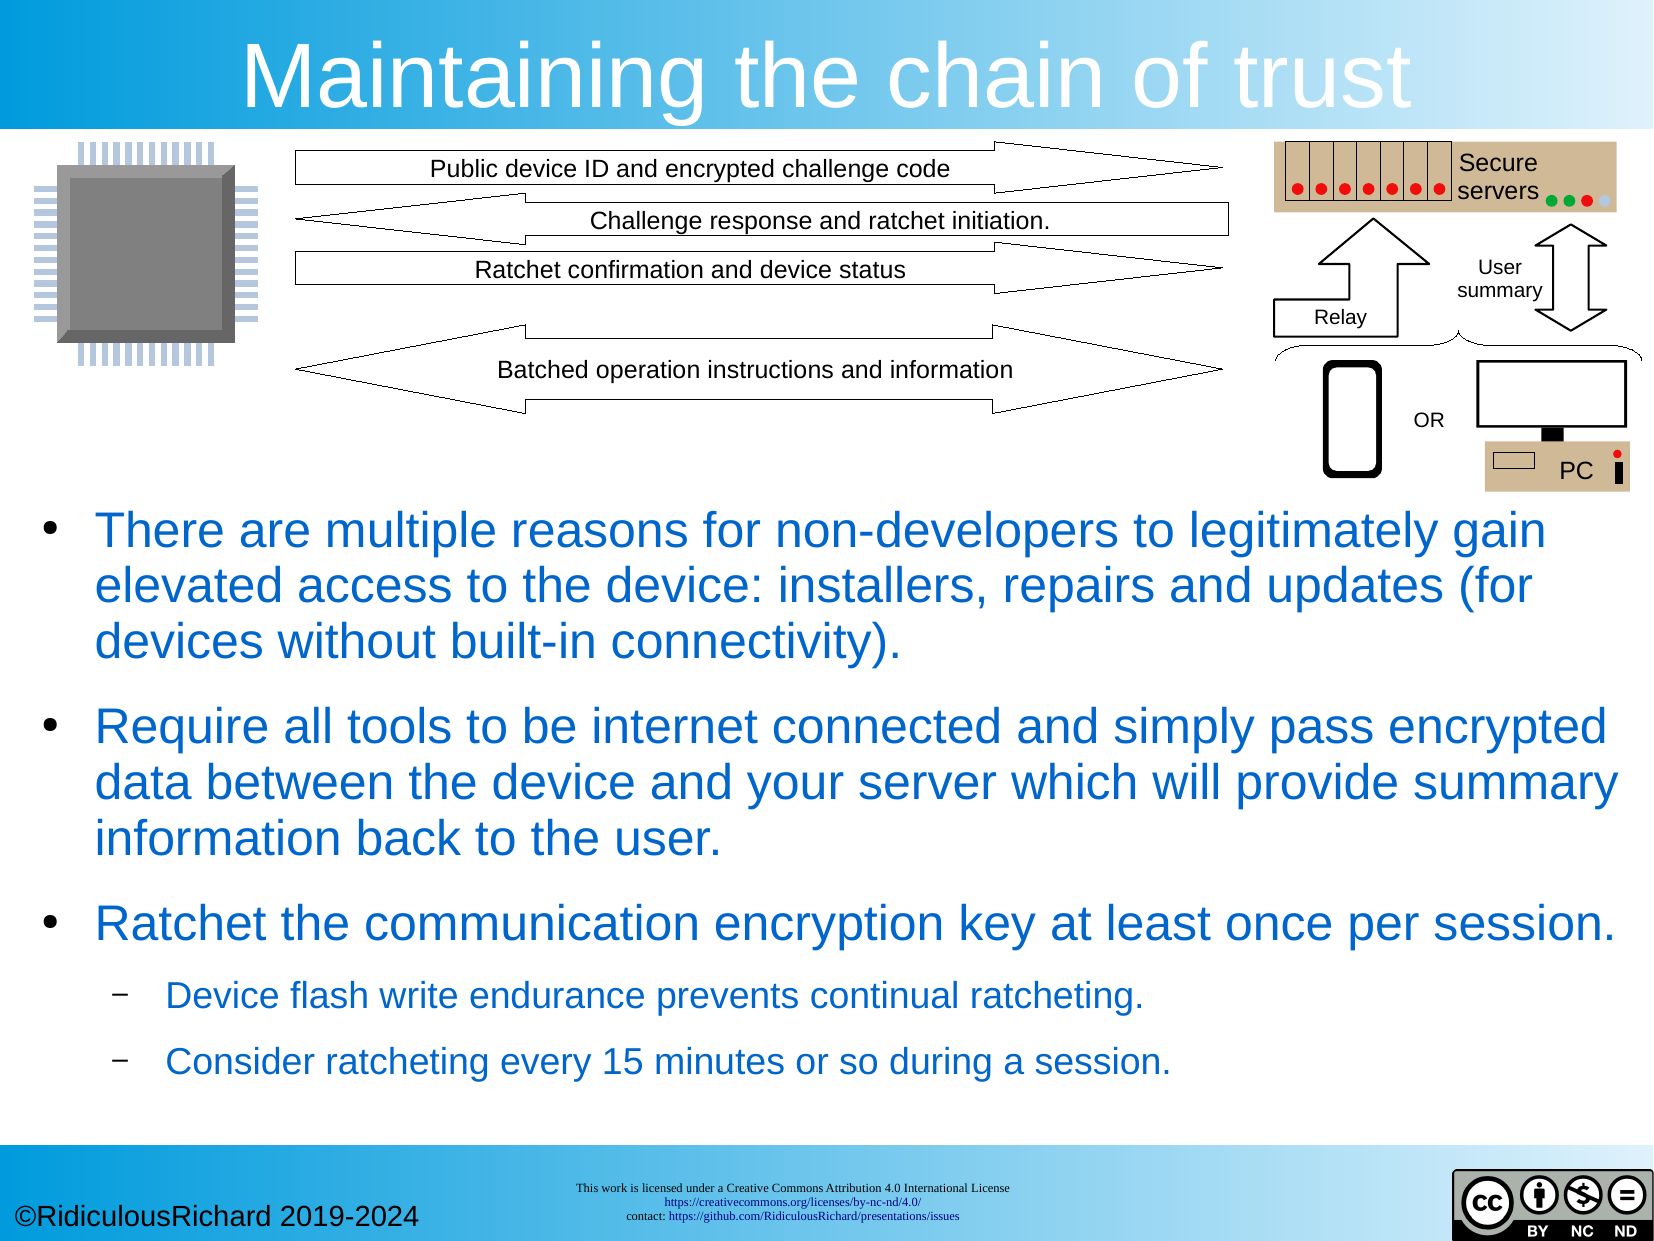

# Maintaining the chain of trust
Public device ID and encrypted challenge code
Secure servers
Challenge response and ratchet initiation.
User summary
Relay
Ratchet confirmation and device status
Batched operation instructions and information
PC
OR
There are multiple reasons for non-developers to legitimately gain elevated access to the device: installers, repairs and updates (for devices without built-in connectivity).
Require all tools to be internet connected and simply pass encrypted data between the device and your server which will provide summary information back to the user.
Ratchet the communication encryption key at least once per session.
Device flash write endurance prevents continual ratcheting.
Consider ratcheting every 15 minutes or so during a session.